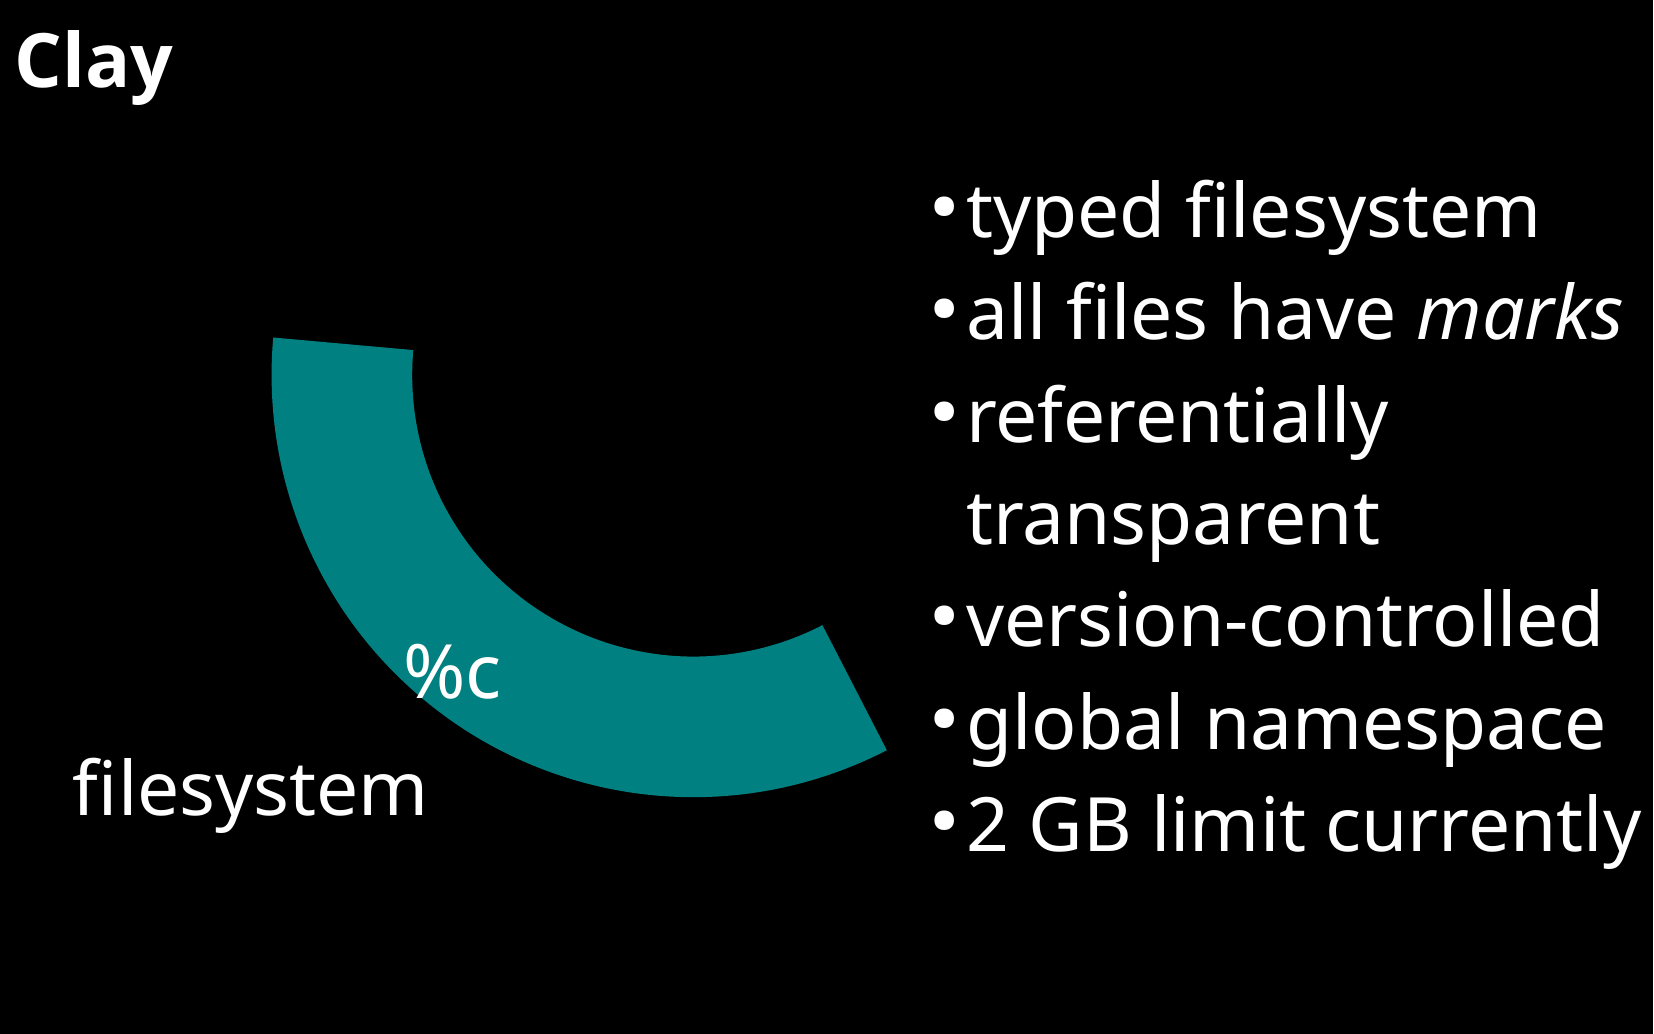

Clay
typed filesystem
all files have marks
referentially
transparent
version-controlled
global namespace
2 GB limit currently
%c
filesystem